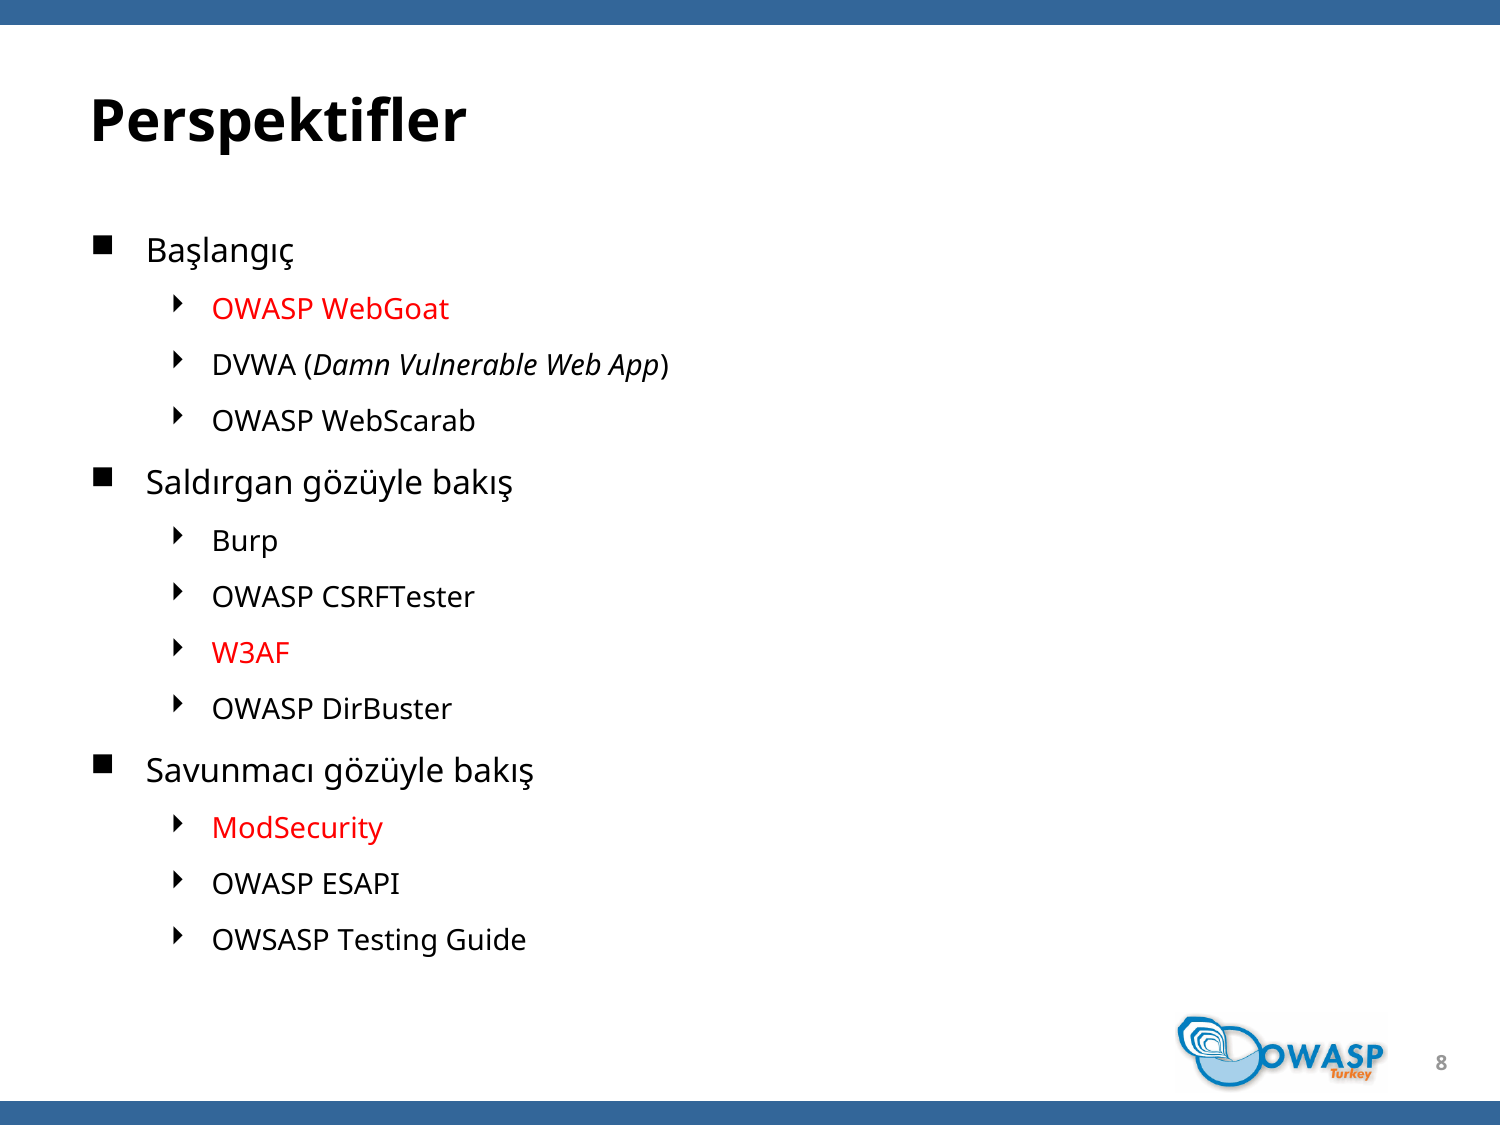

# Perspektifler
Başlangıç
OWASP WebGoat
DVWA (Damn Vulnerable Web App)
OWASP WebScarab
Saldırgan gözüyle bakış
Burp
OWASP CSRFTester
W3AF
OWASP DirBuster
Savunmacı gözüyle bakış
ModSecurity
OWASP ESAPI
OWSASP Testing Guide